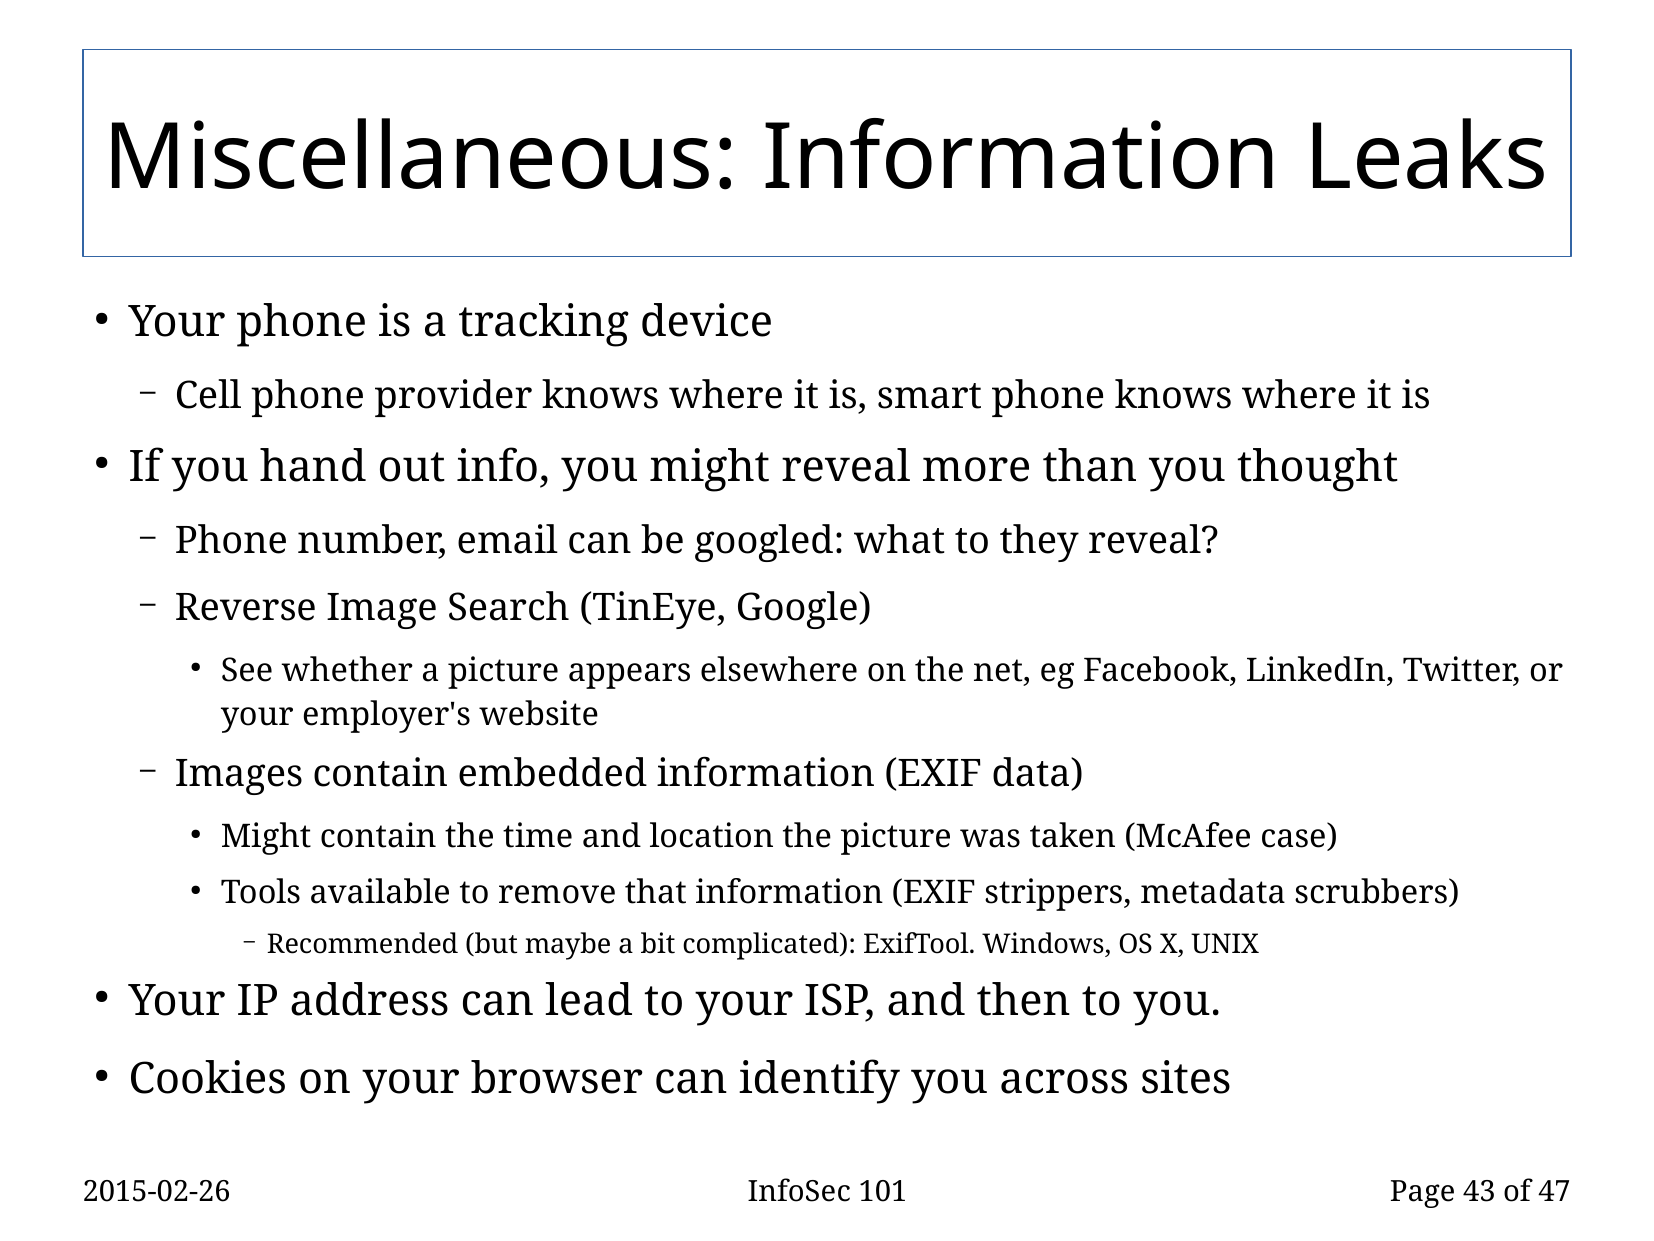

# Miscellaneous: Information Leaks
Your phone is a tracking device
Cell phone provider knows where it is, smart phone knows where it is
If you hand out info, you might reveal more than you thought
Phone number, email can be googled: what to they reveal?
Reverse Image Search (TinEye, Google)
See whether a picture appears elsewhere on the net, eg Facebook, LinkedIn, Twitter, or your employer's website
Images contain embedded information (EXIF data)
Might contain the time and location the picture was taken (McAfee case)
Tools available to remove that information (EXIF strippers, metadata scrubbers)
Recommended (but maybe a bit complicated): ExifTool. Windows, OS X, UNIX
Your IP address can lead to your ISP, and then to you.
Cookies on your browser can identify you across sites
2015-02-26
InfoSec 101
43